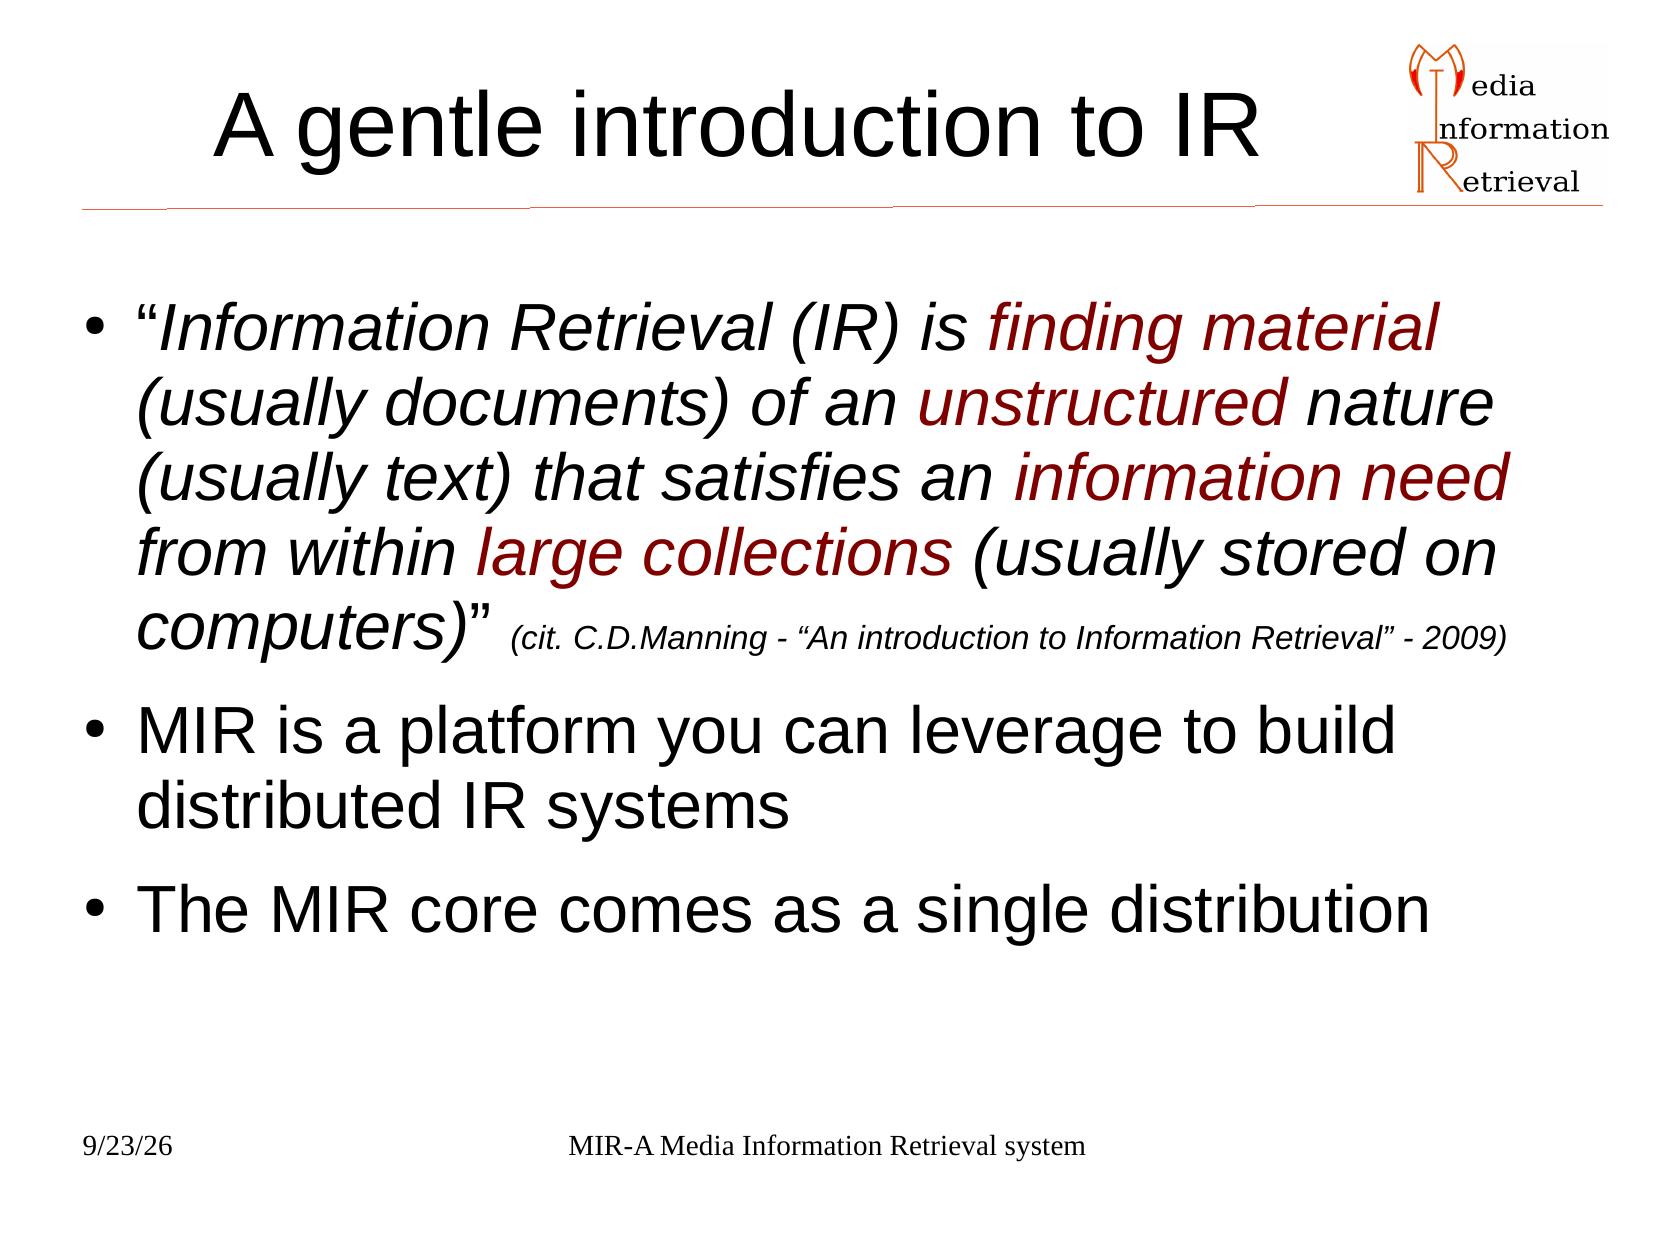

# A gentle introduction to IR
“Information Retrieval (IR) is finding material (usually documents) of an unstructured nature (usually text) that satisfies an information need from within large collections (usually stored on computers)” (cit. C.D.Manning - “An introduction to Information Retrieval” - 2009)
MIR is a platform you can leverage to build distributed IR systems
The MIR core comes as a single distribution